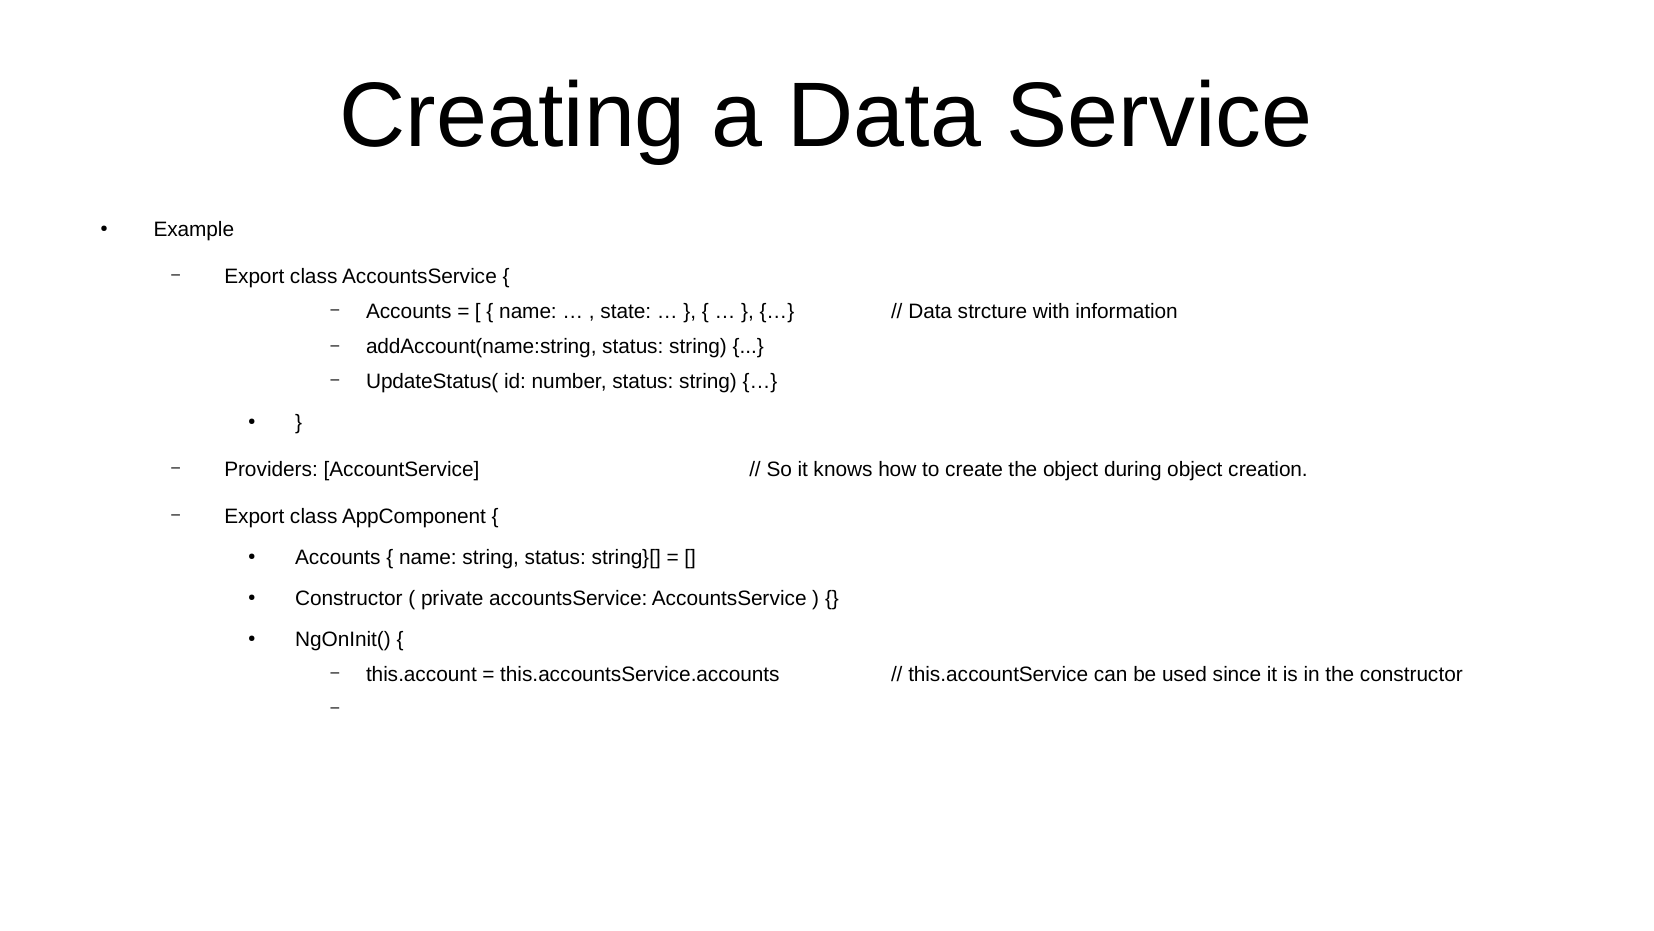

# Creating a Data Service
Example
Export class AccountsService {
Accounts = [ { name: … , state: … }, { … }, {…}		// Data strcture with information
addAccount(name:string, status: string) {...}
UpdateStatus( id: number, status: string) {…}
}
Providers: [AccountService]				// So it knows how to create the object during object creation.
Export class AppComponent {
Accounts { name: string, status: string}[] = []
Constructor ( private accountsService: AccountsService ) {}
NgOnInit() {
this.account = this.accountsService.accounts		// this.accountService can be used since it is in the constructor